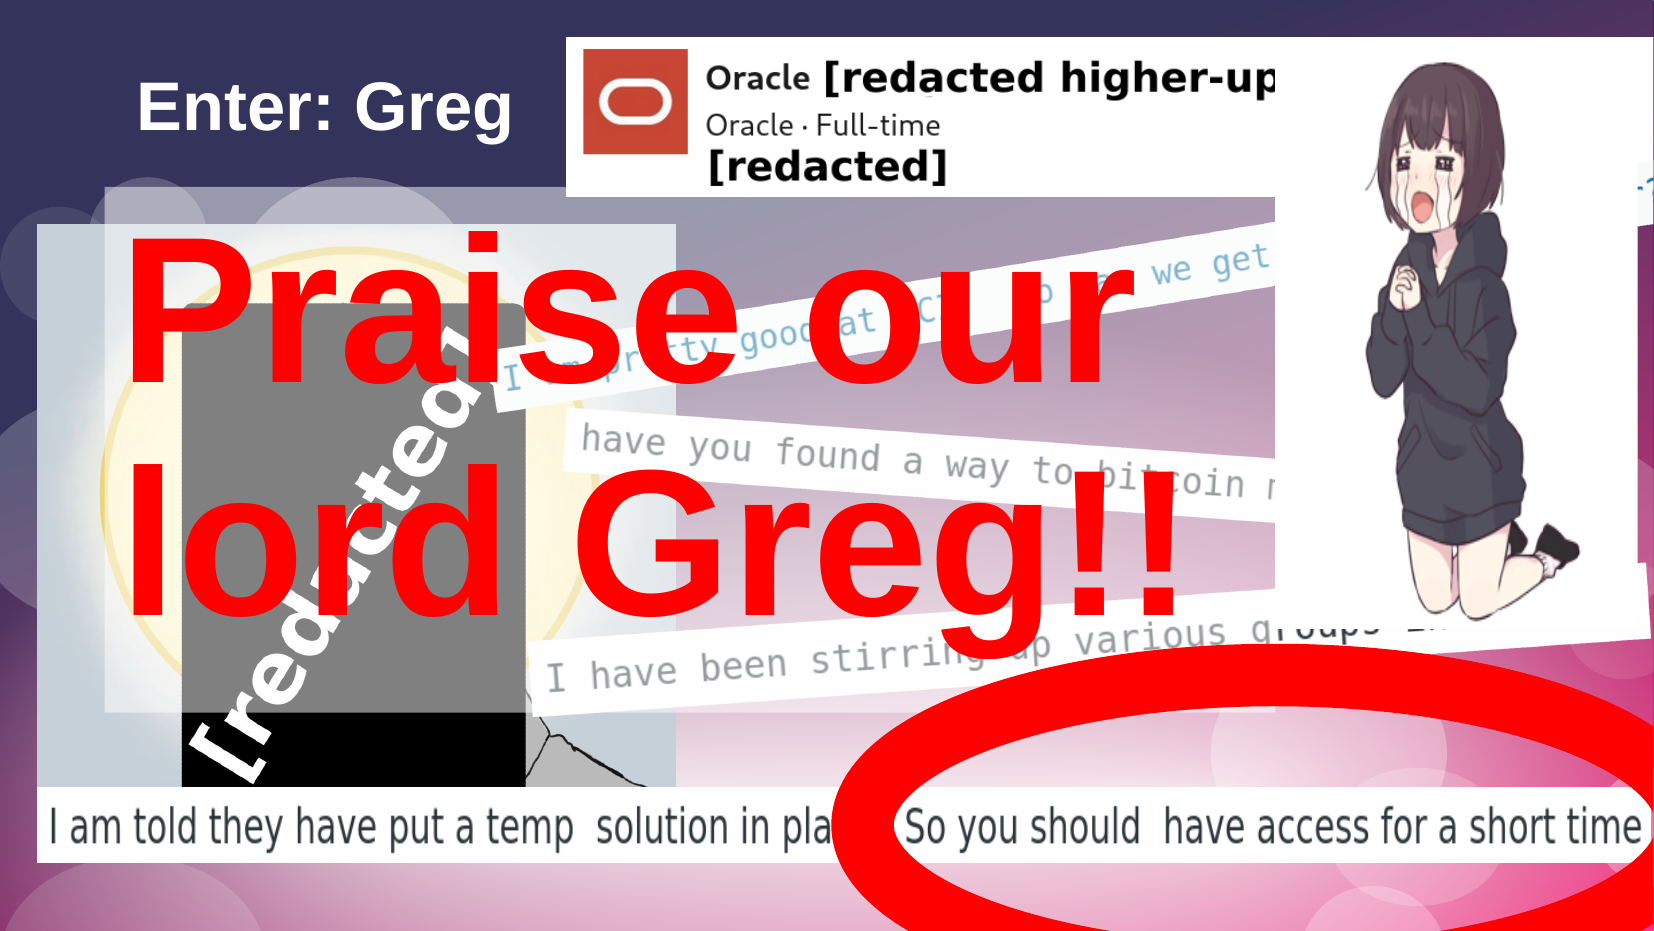

# Enter: Greg
Praise our lord Greg!!